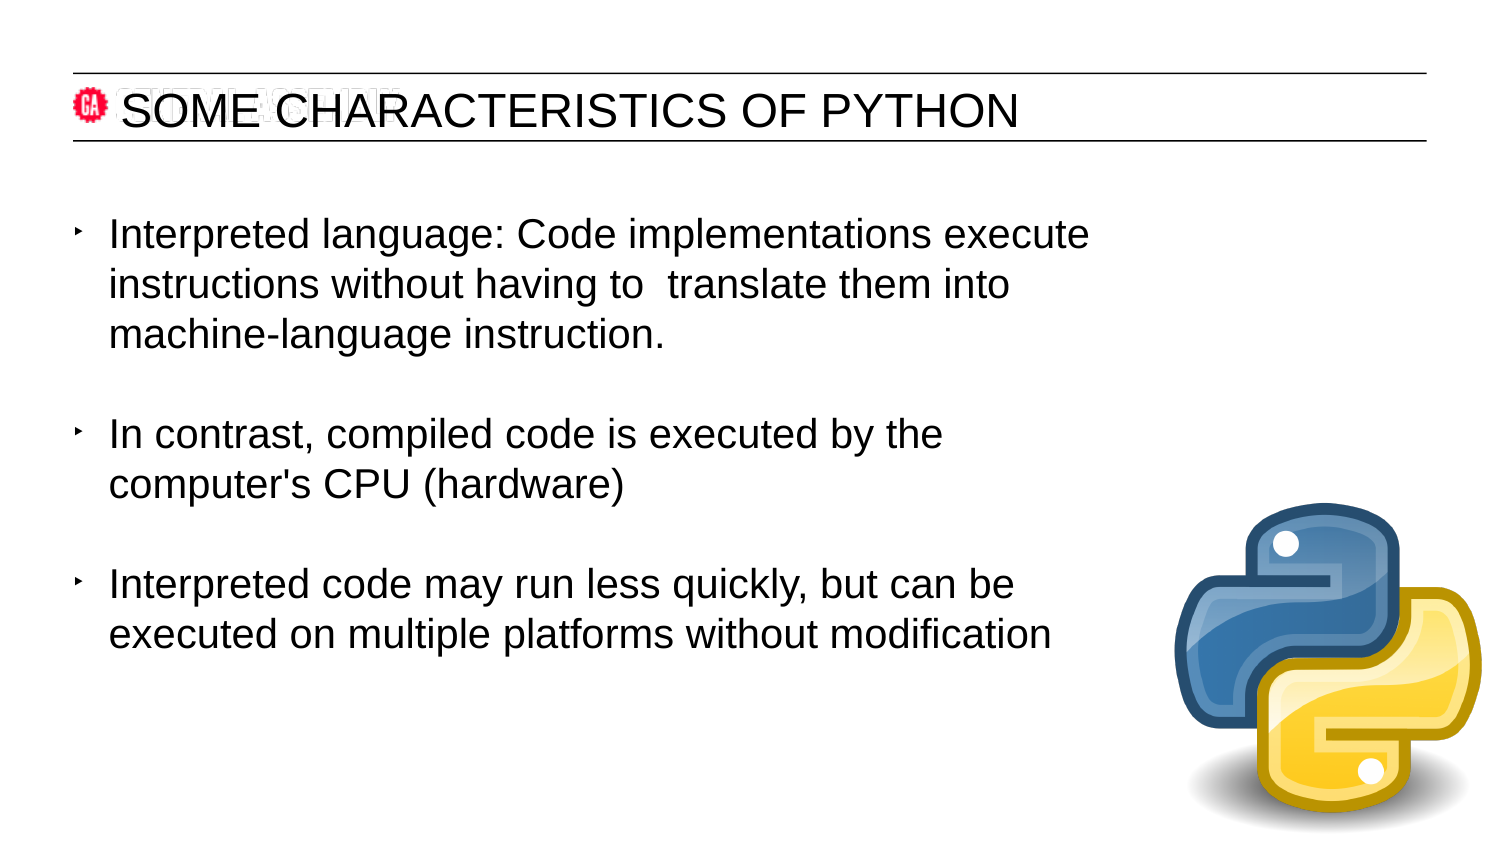

SOME CHARACTERISTICS OF PYTHON
Interpreted language: Code implementations execute instructions without having to translate them into machine-language instruction.
In contrast, compiled code is executed by the computer's CPU (hardware)
Interpreted code may run less quickly, but can be executed on multiple platforms without modification